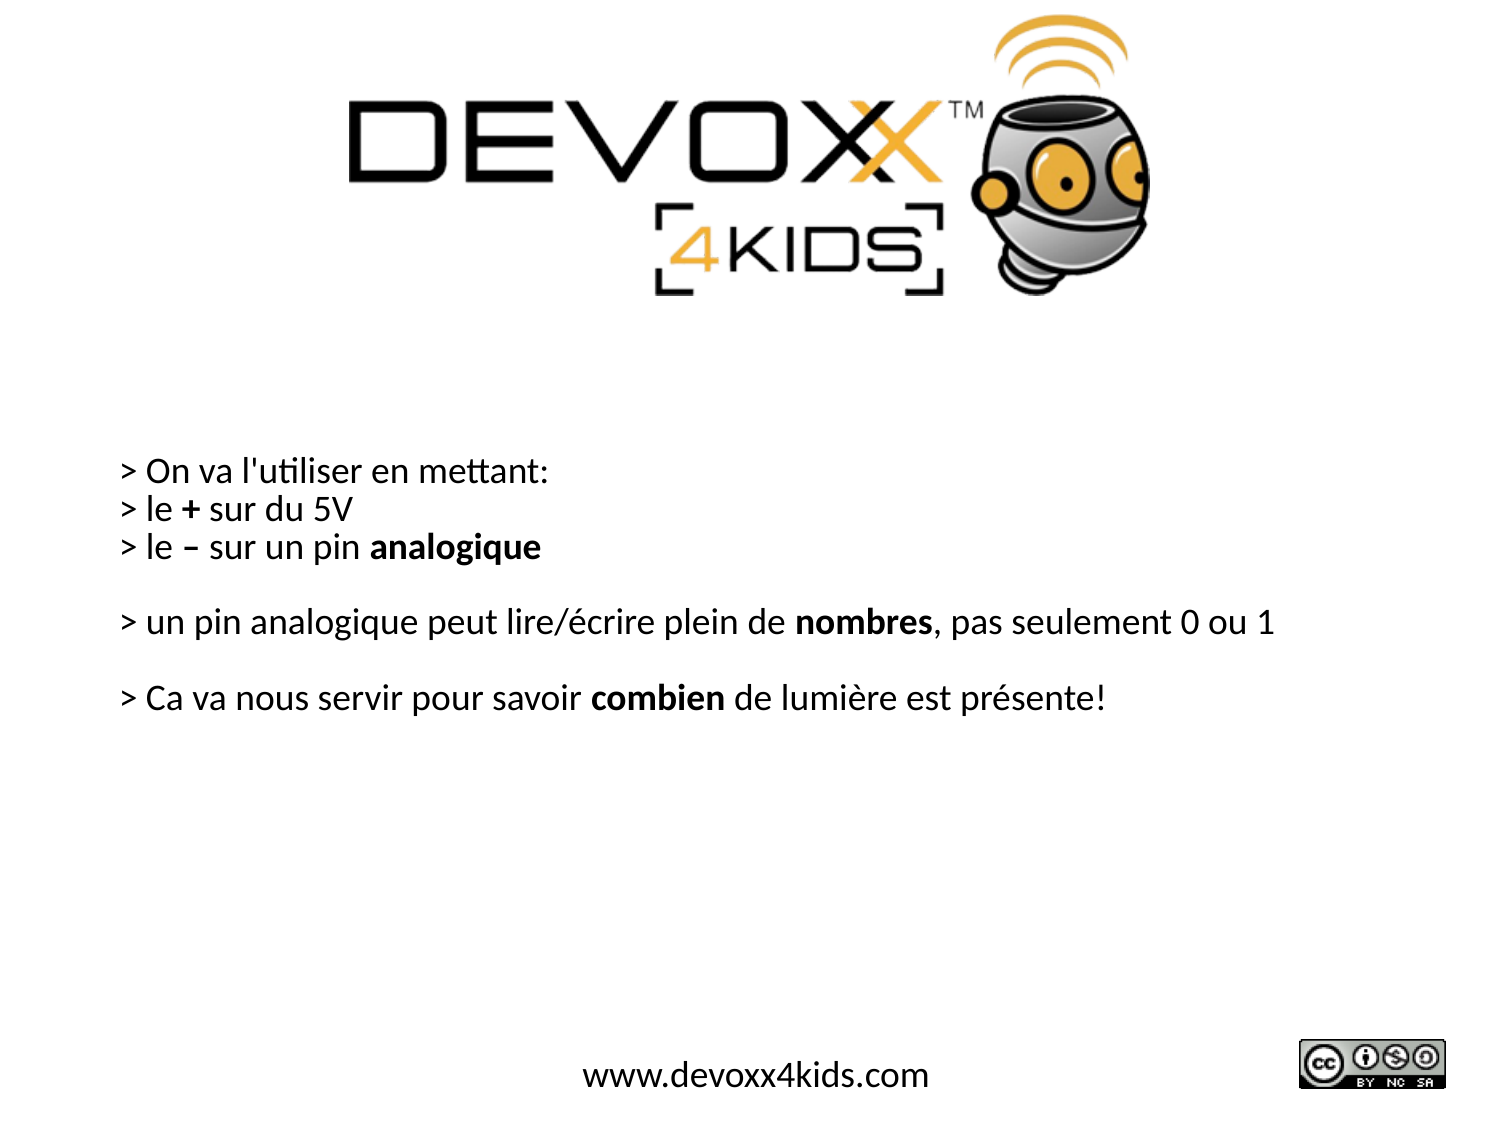

# > On va l'utiliser en mettant: > le + sur du 5V > le – sur un pin analogique > un pin analogique peut lire/écrire plein de nombres, pas seulement 0 ou 1 > Ca va nous servir pour savoir combien de lumière est présente!